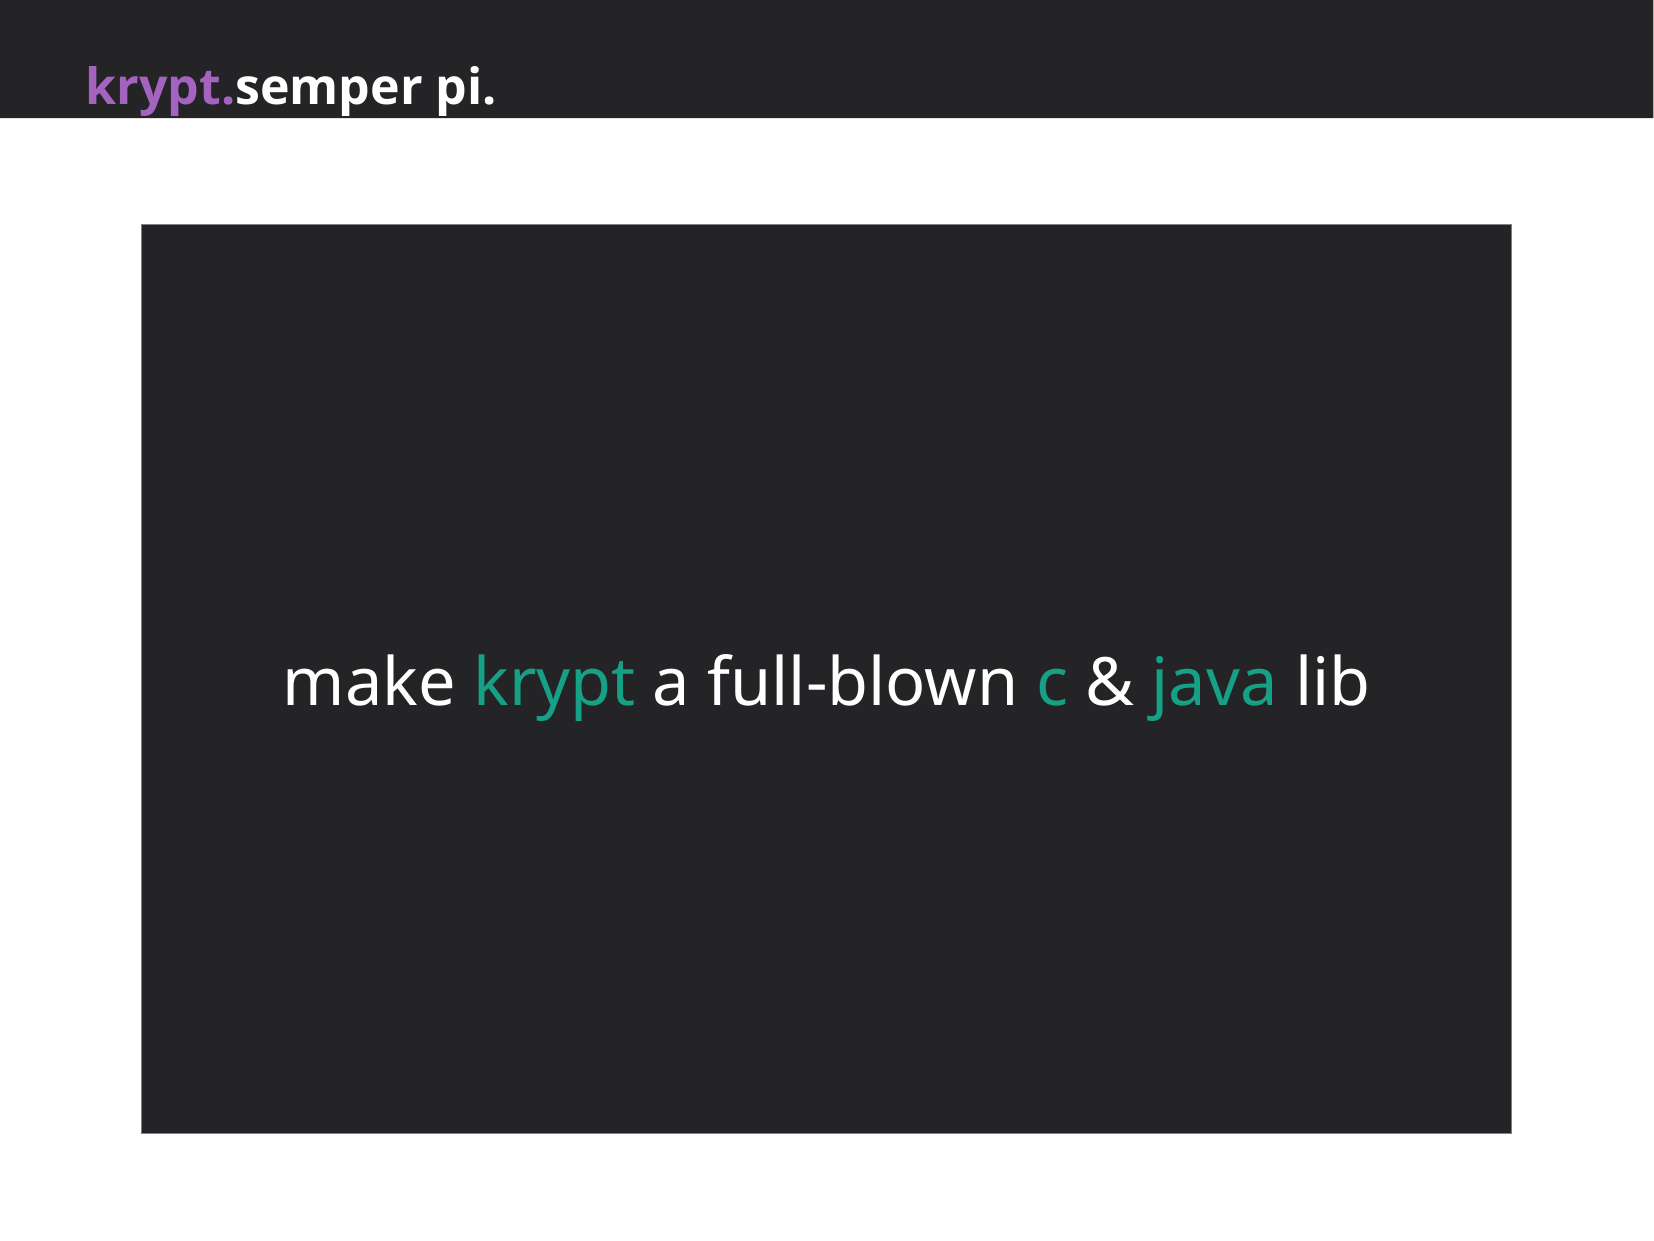

krypt.semper pi.
make krypt a full-blown c & java lib
krypt first of all is a framework